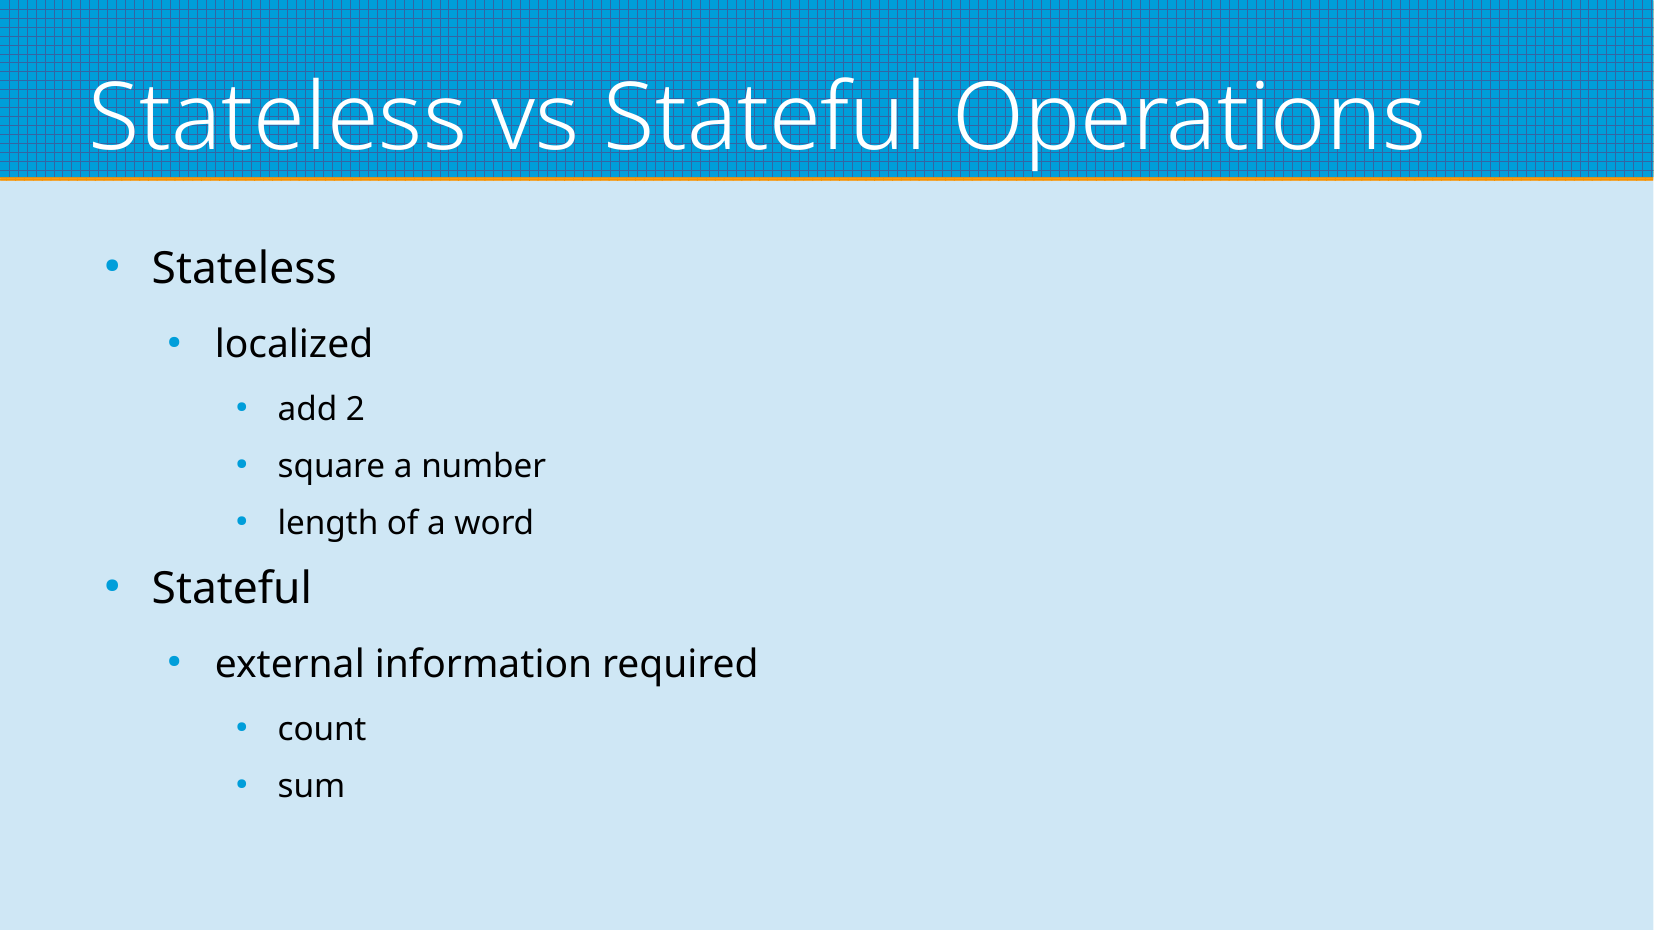

# Stateless vs Stateful Operations
Stateless
localized
add 2
square a number
length of a word
Stateful
external information required
count
sum